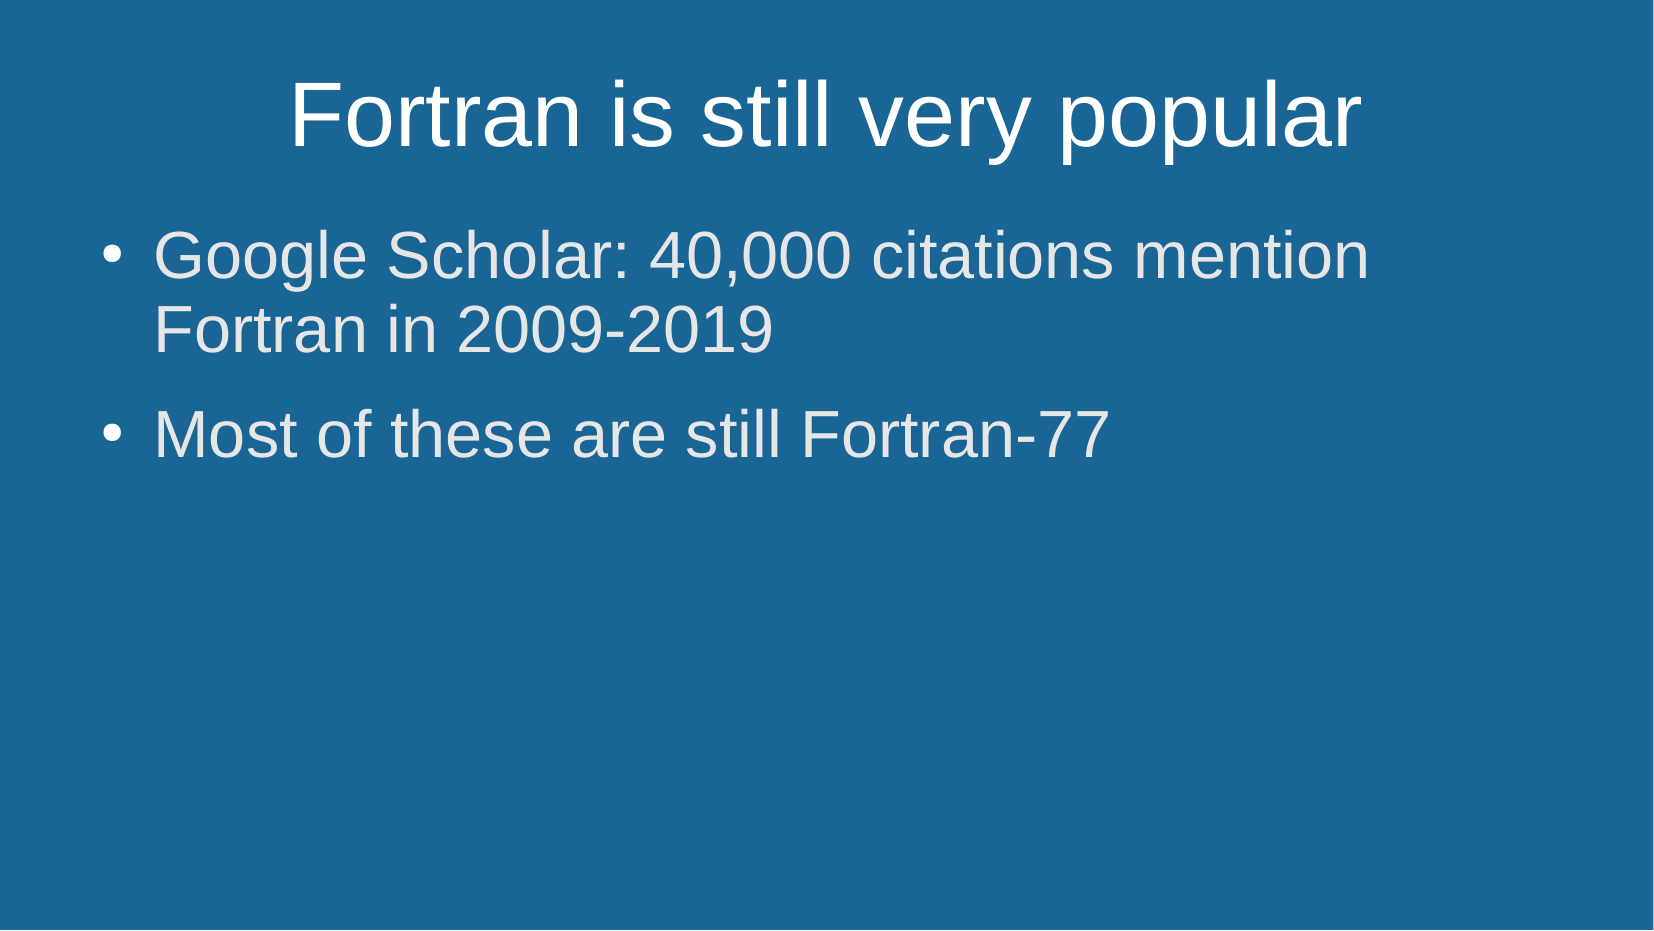

# Fortran is still very popular
Google Scholar: 40,000 citations mention Fortran in 2009-2019
Most of these are still Fortran-77